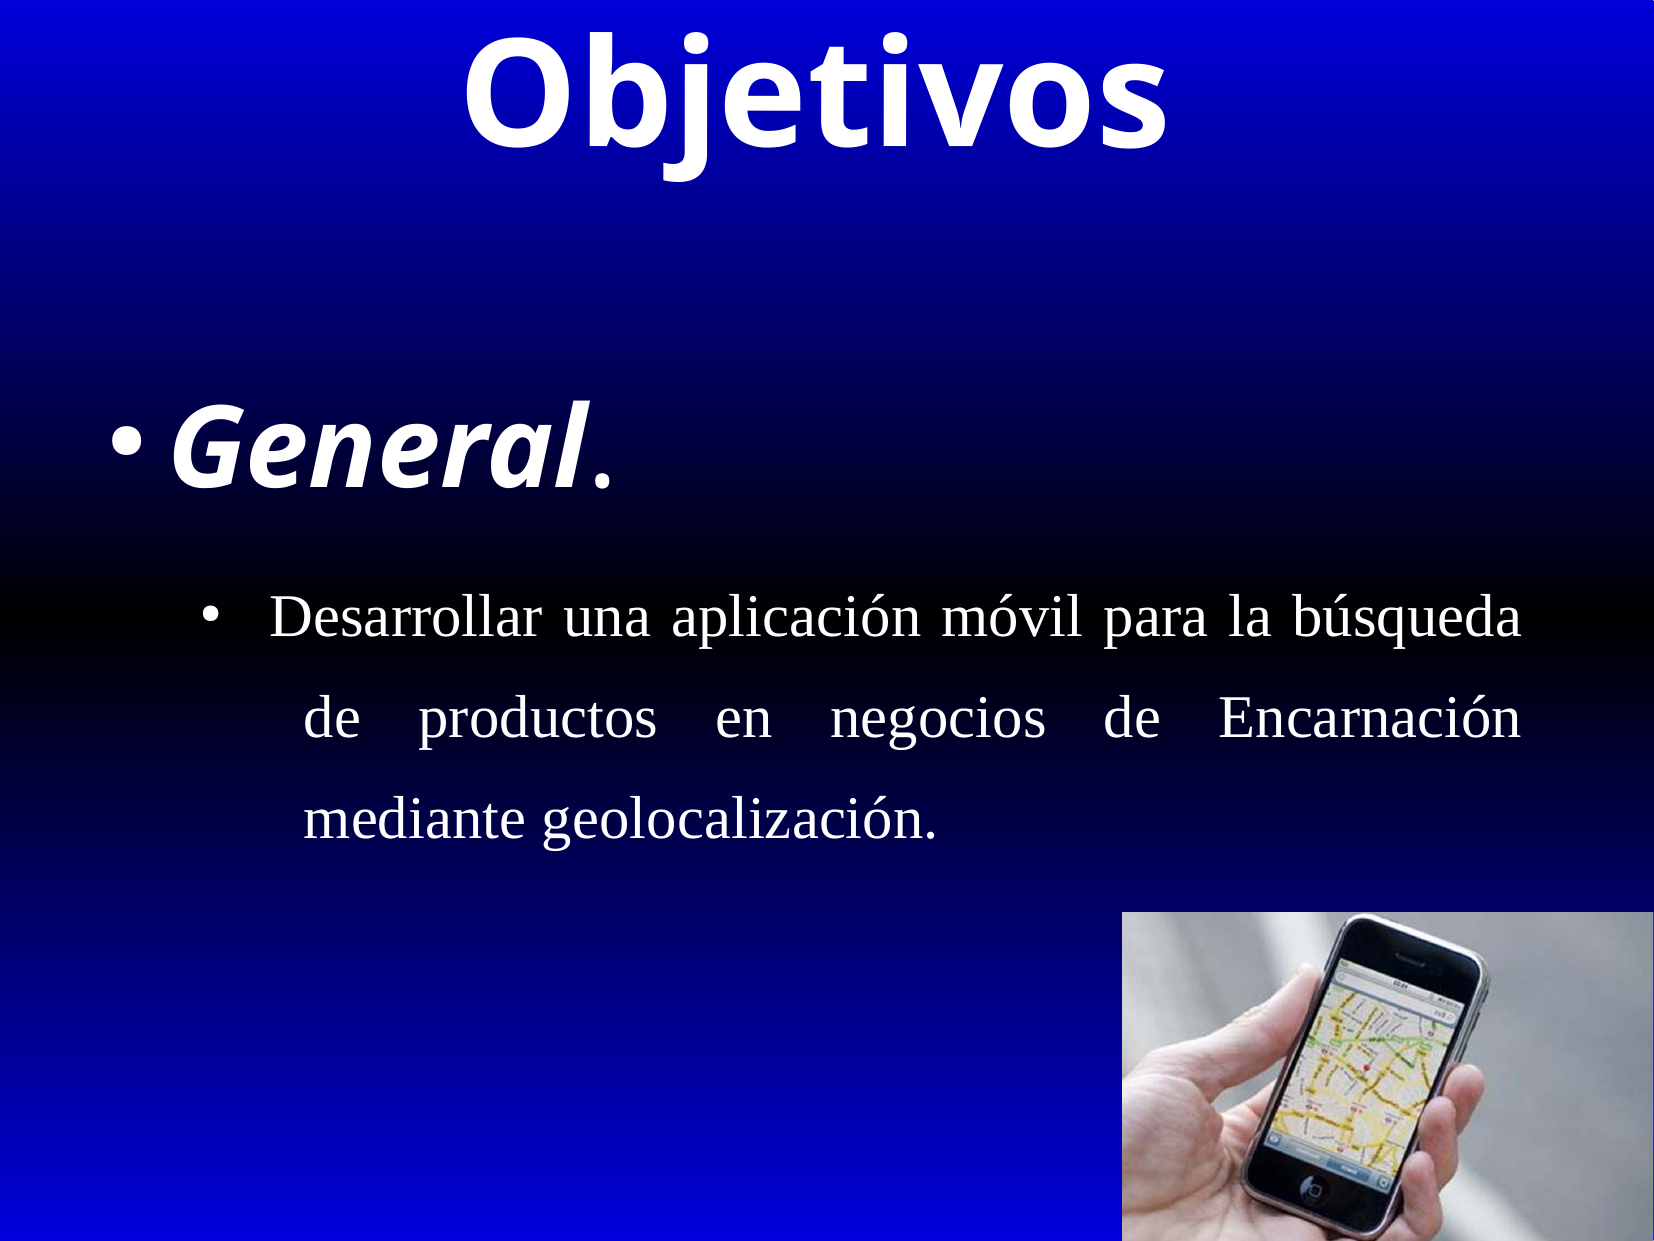

Objetivos
# General.
Desarrollar una aplicación móvil para la búsqueda de productos en negocios de Encarnación mediante geolocalización.